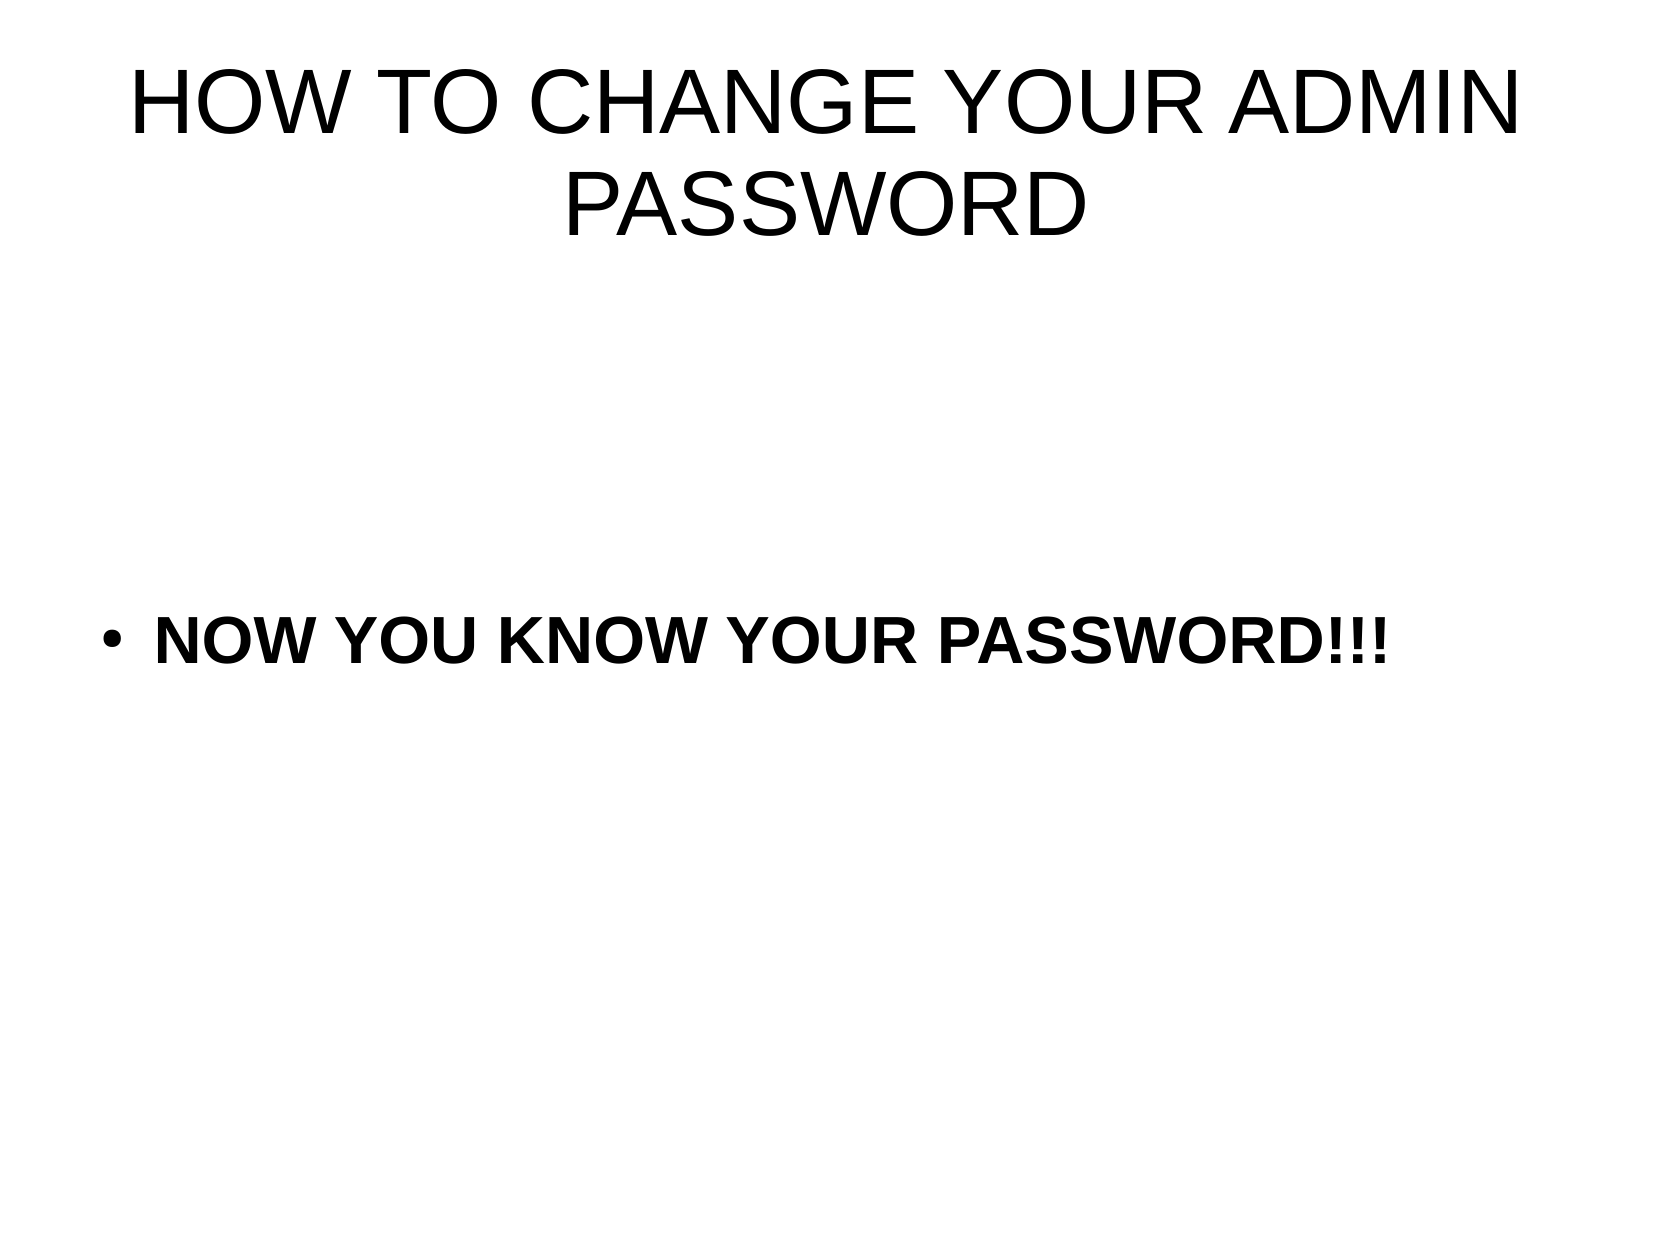

# HOW TO CHANGE YOUR ADMIN PASSWORD
NOW YOU KNOW YOUR PASSWORD!!!